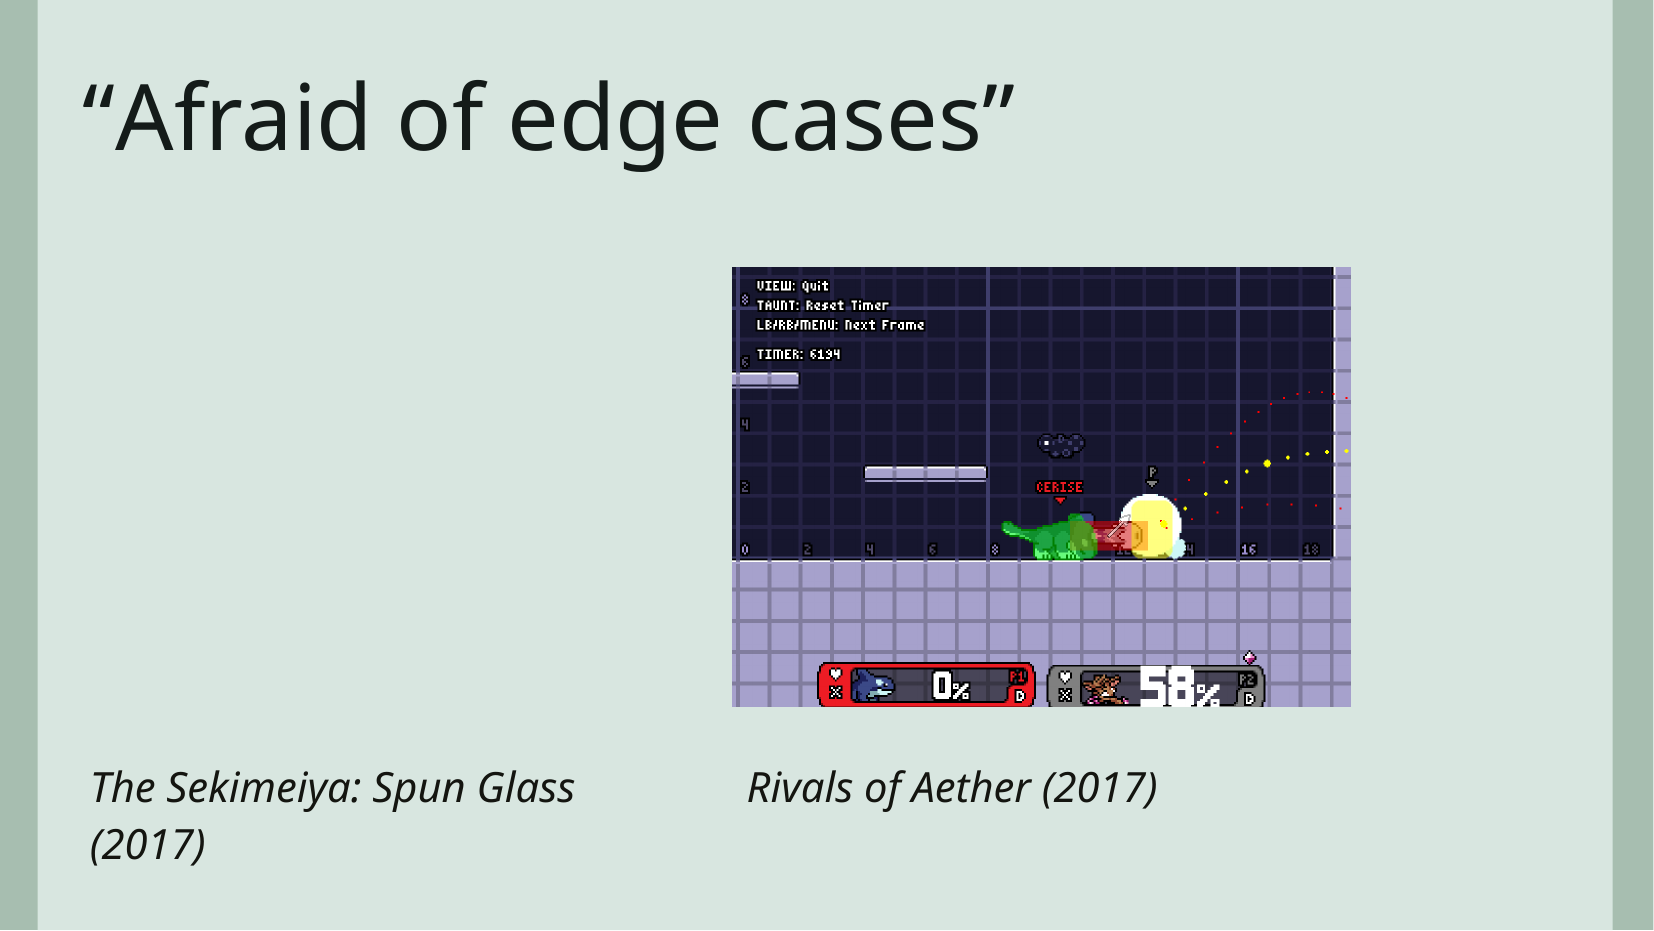

# “Afraid of edge cases”
The Sekimeiya: Spun Glass (2017)
Rivals of Aether (2017)